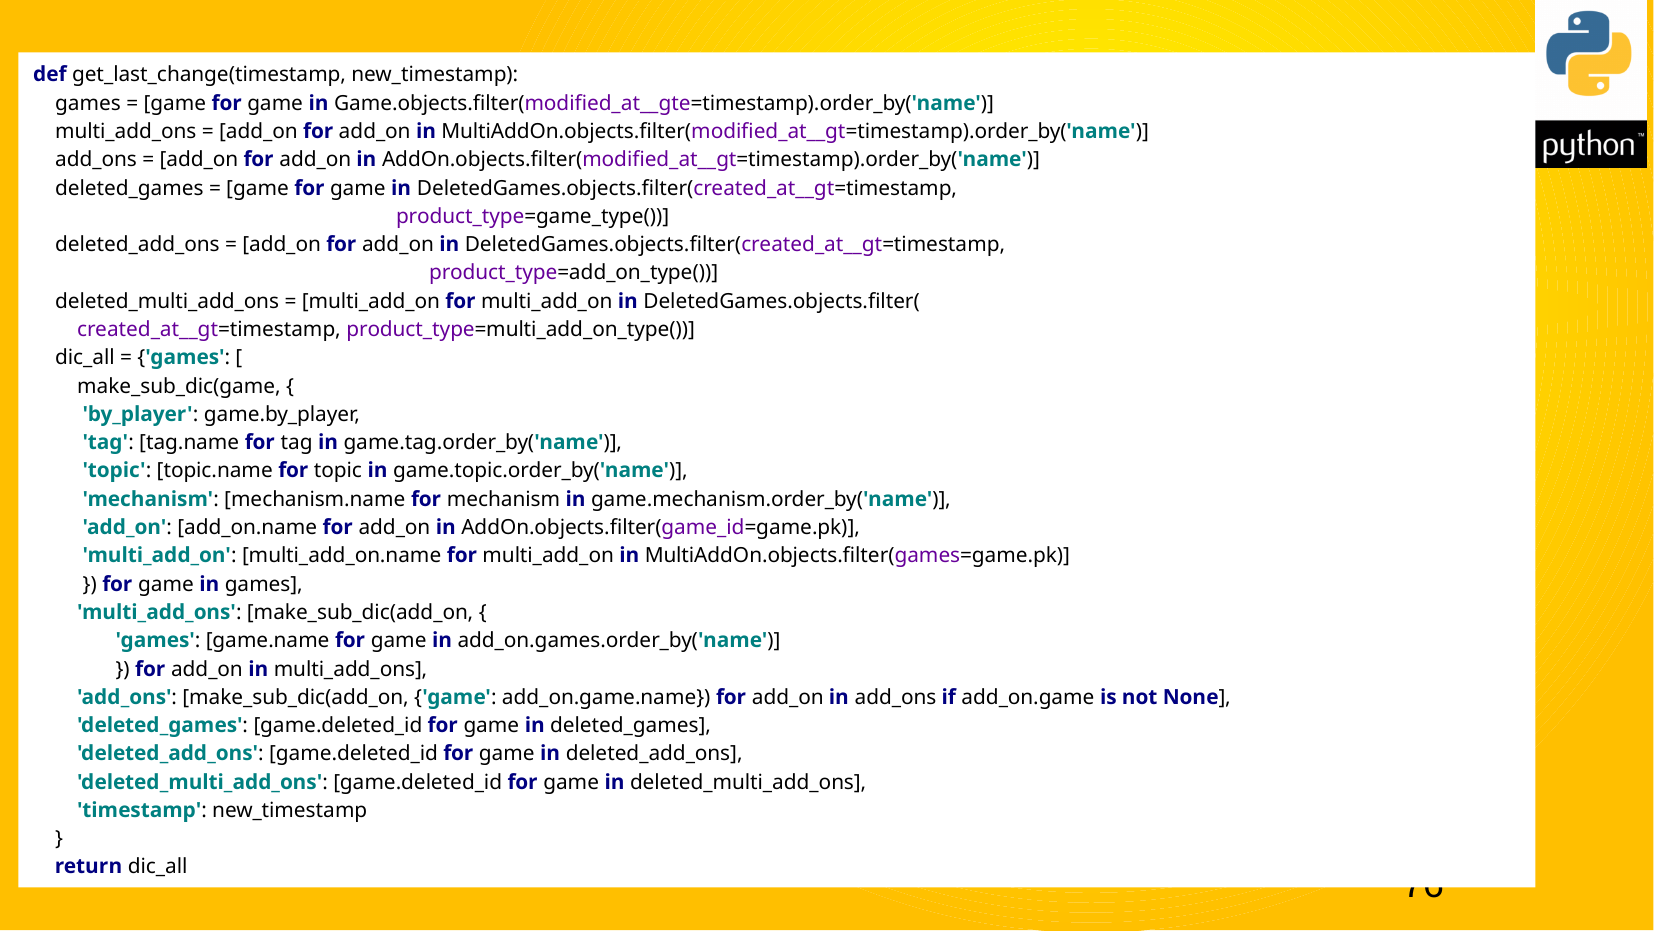

def get_last_change(timestamp, new_timestamp):
 games = [game for game in Game.objects.filter(modified_at__gte=timestamp).order_by('name')]
 multi_add_ons = [add_on for add_on in MultiAddOn.objects.filter(modified_at__gt=timestamp).order_by('name')]
 add_ons = [add_on for add_on in AddOn.objects.filter(modified_at__gt=timestamp).order_by('name')]
 deleted_games = [game for game in DeletedGames.objects.filter(created_at__gt=timestamp,
 product_type=game_type())]
 deleted_add_ons = [add_on for add_on in DeletedGames.objects.filter(created_at__gt=timestamp,
 product_type=add_on_type())]
 deleted_multi_add_ons = [multi_add_on for multi_add_on in DeletedGames.objects.filter(
 created_at__gt=timestamp, product_type=multi_add_on_type())]
 dic_all = {'games': [
 make_sub_dic(game, {
 'by_player': game.by_player,
 'tag': [tag.name for tag in game.tag.order_by('name')],
 'topic': [topic.name for topic in game.topic.order_by('name')],
 'mechanism': [mechanism.name for mechanism in game.mechanism.order_by('name')],
 'add_on': [add_on.name for add_on in AddOn.objects.filter(game_id=game.pk)],
 'multi_add_on': [multi_add_on.name for multi_add_on in MultiAddOn.objects.filter(games=game.pk)]
 }) for game in games],
 'multi_add_ons': [make_sub_dic(add_on, {
 'games': [game.name for game in add_on.games.order_by('name')]
 }) for add_on in multi_add_ons],
 'add_ons': [make_sub_dic(add_on, {'game': add_on.game.name}) for add_on in add_ons if add_on.game is not None],
 'deleted_games': [game.deleted_id for game in deleted_games],
 'deleted_add_ons': [game.deleted_id for game in deleted_add_ons],
 'deleted_multi_add_ons': [game.deleted_id for game in deleted_multi_add_ons],
 'timestamp': new_timestamp
 }
 return dic_all